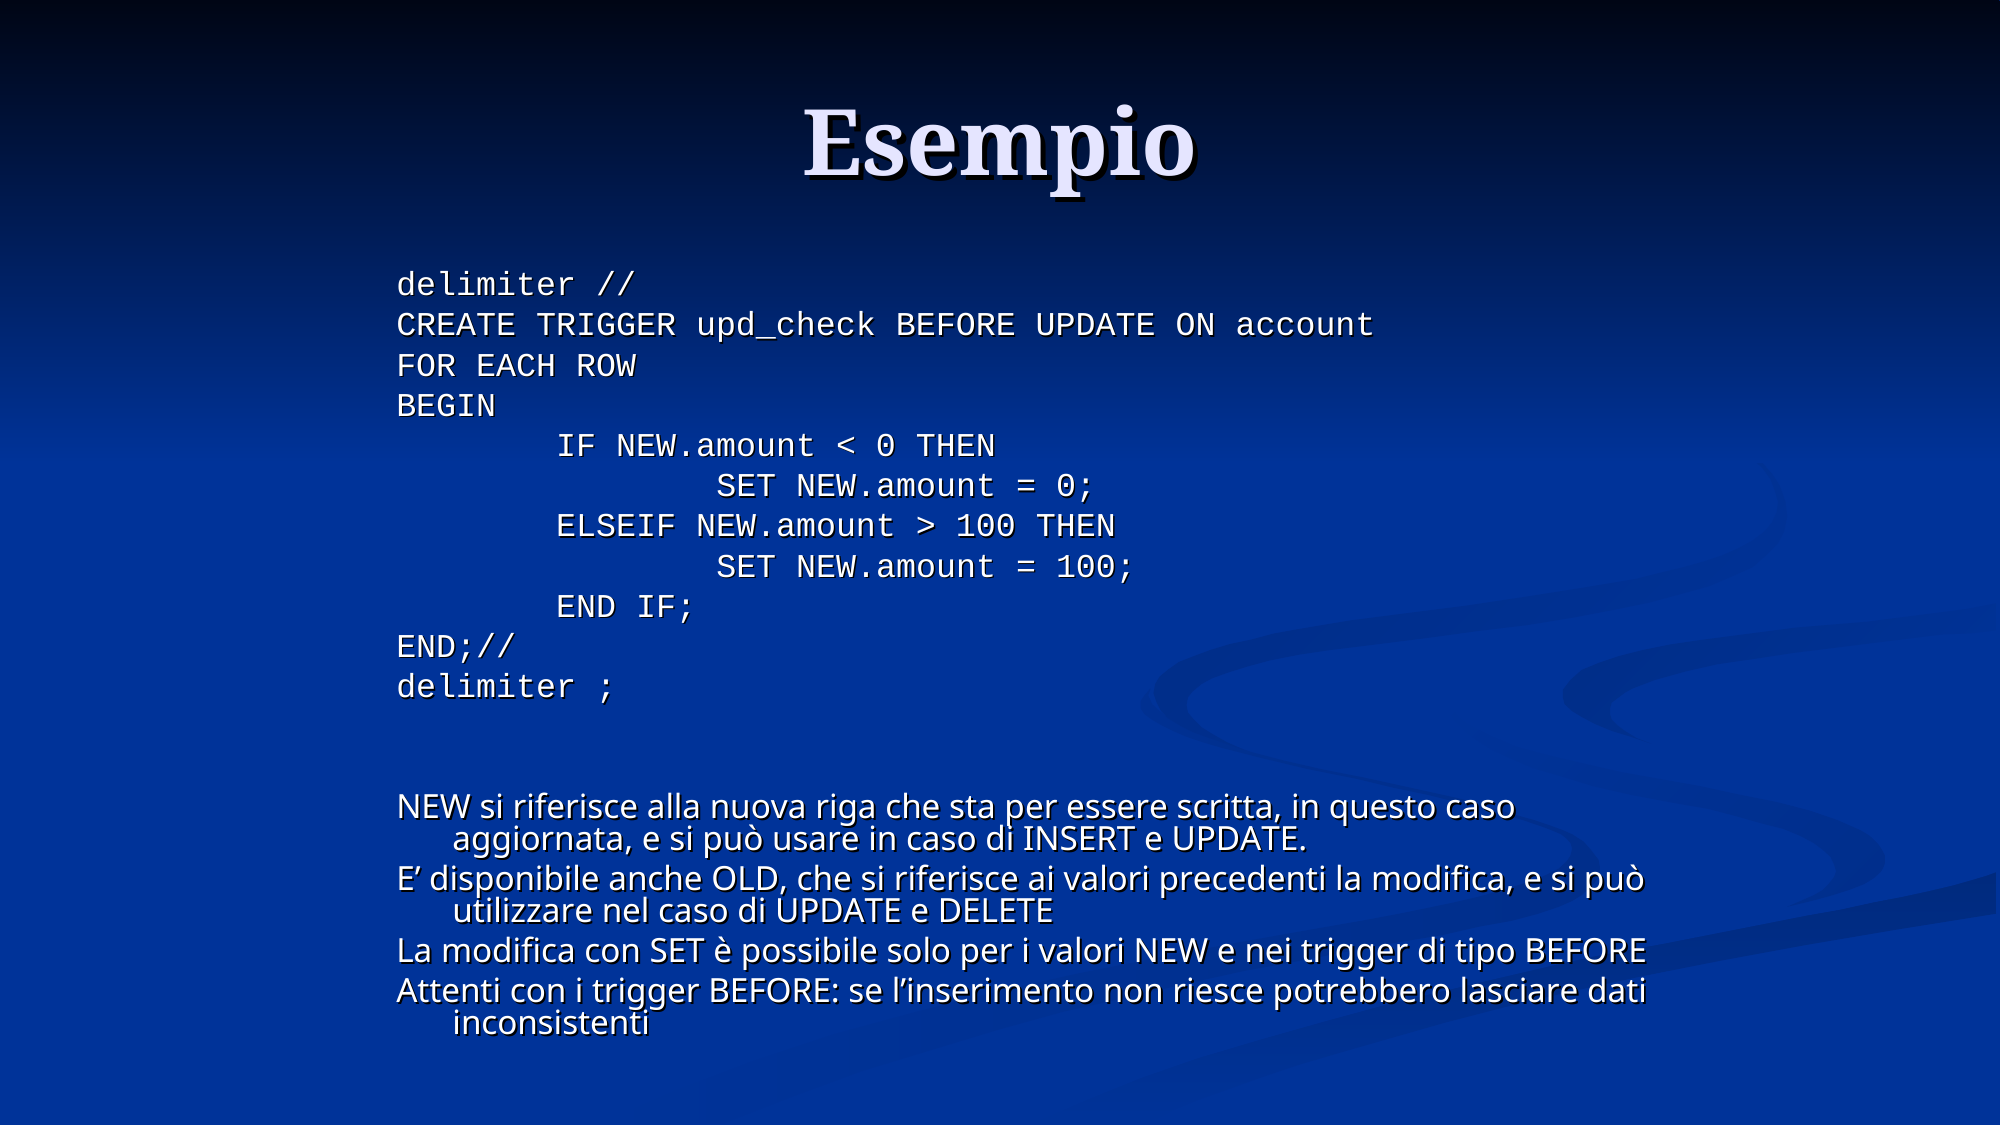

# Esempio
delimiter //
CREATE TRIGGER upd_check BEFORE UPDATE ON account
FOR EACH ROW
BEGIN
 IF NEW.amount < 0 THEN
 SET NEW.amount = 0;
 ELSEIF NEW.amount > 100 THEN
 SET NEW.amount = 100;
 END IF;
END;//
delimiter ;
NEW si riferisce alla nuova riga che sta per essere scritta, in questo caso aggiornata, e si può usare in caso di INSERT e UPDATE.
E’ disponibile anche OLD, che si riferisce ai valori precedenti la modifica, e si può utilizzare nel caso di UPDATE e DELETE
La modifica con SET è possibile solo per i valori NEW e nei trigger di tipo BEFORE
Attenti con i trigger BEFORE: se l’inserimento non riesce potrebbero lasciare dati inconsistenti